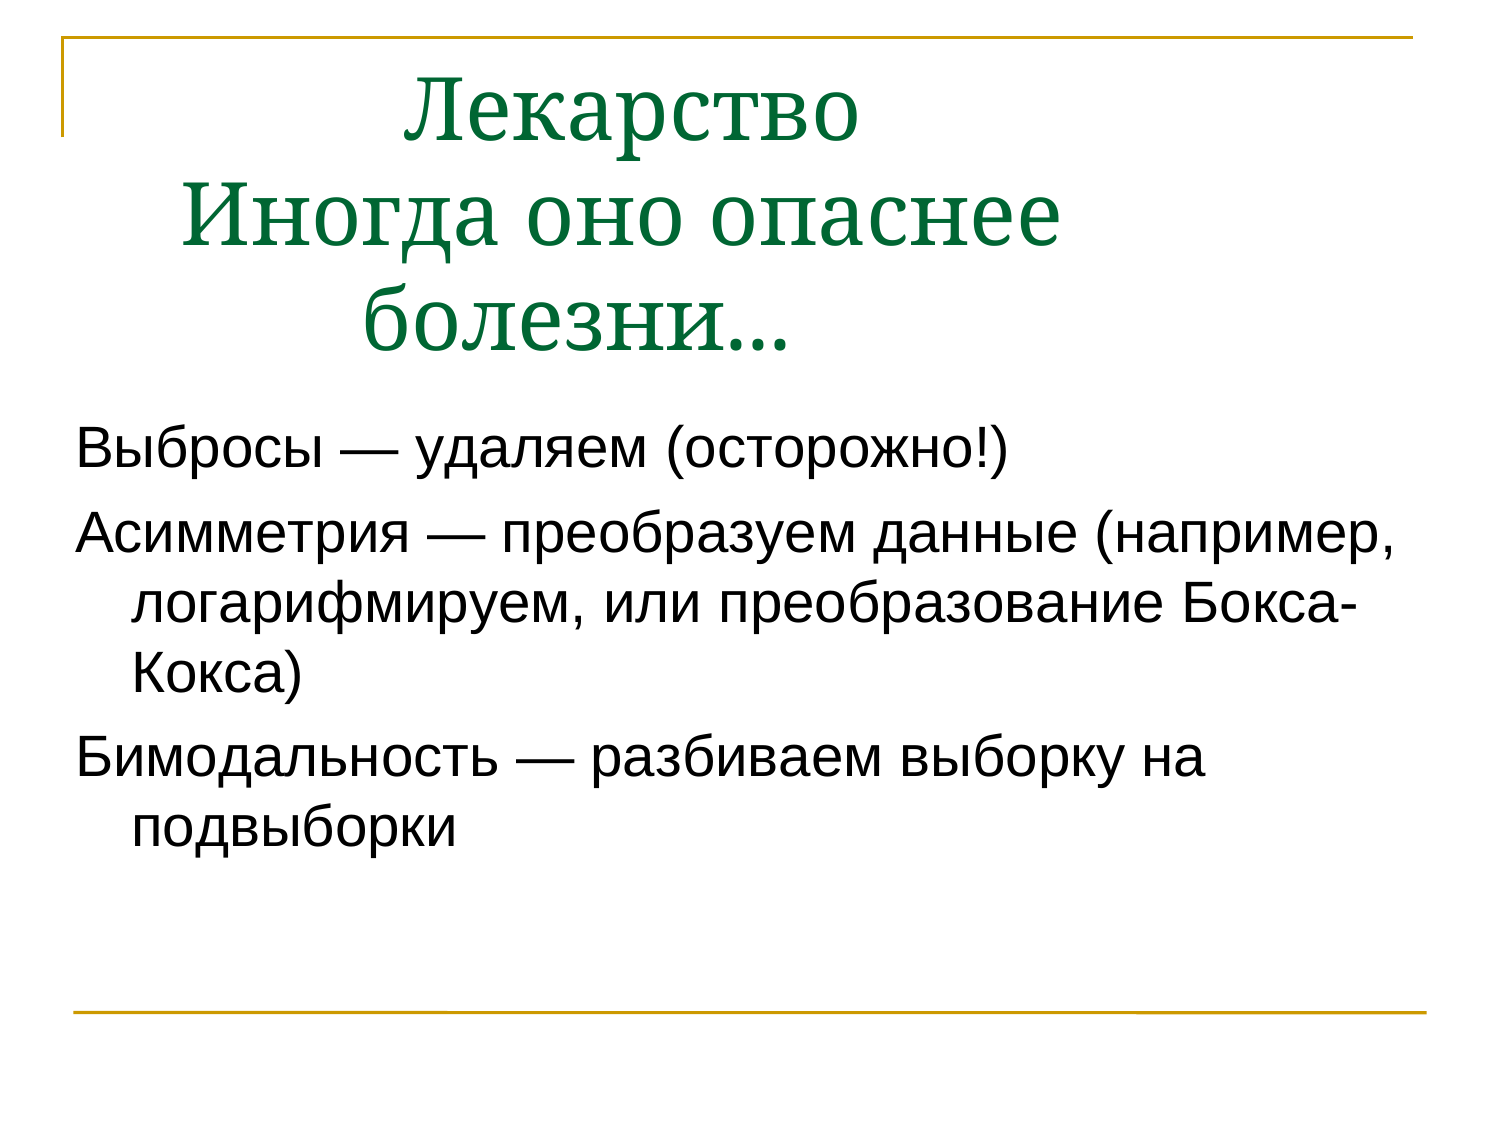

# Лекарство Иногда оно опаснее болезни...
Выбросы — удаляем (осторожно!)
Асимметрия — преобразуем данные (например, логарифмируем, или преобразование Бокса-Кокса)
Бимодальность — разбиваем выборку на подвыборки